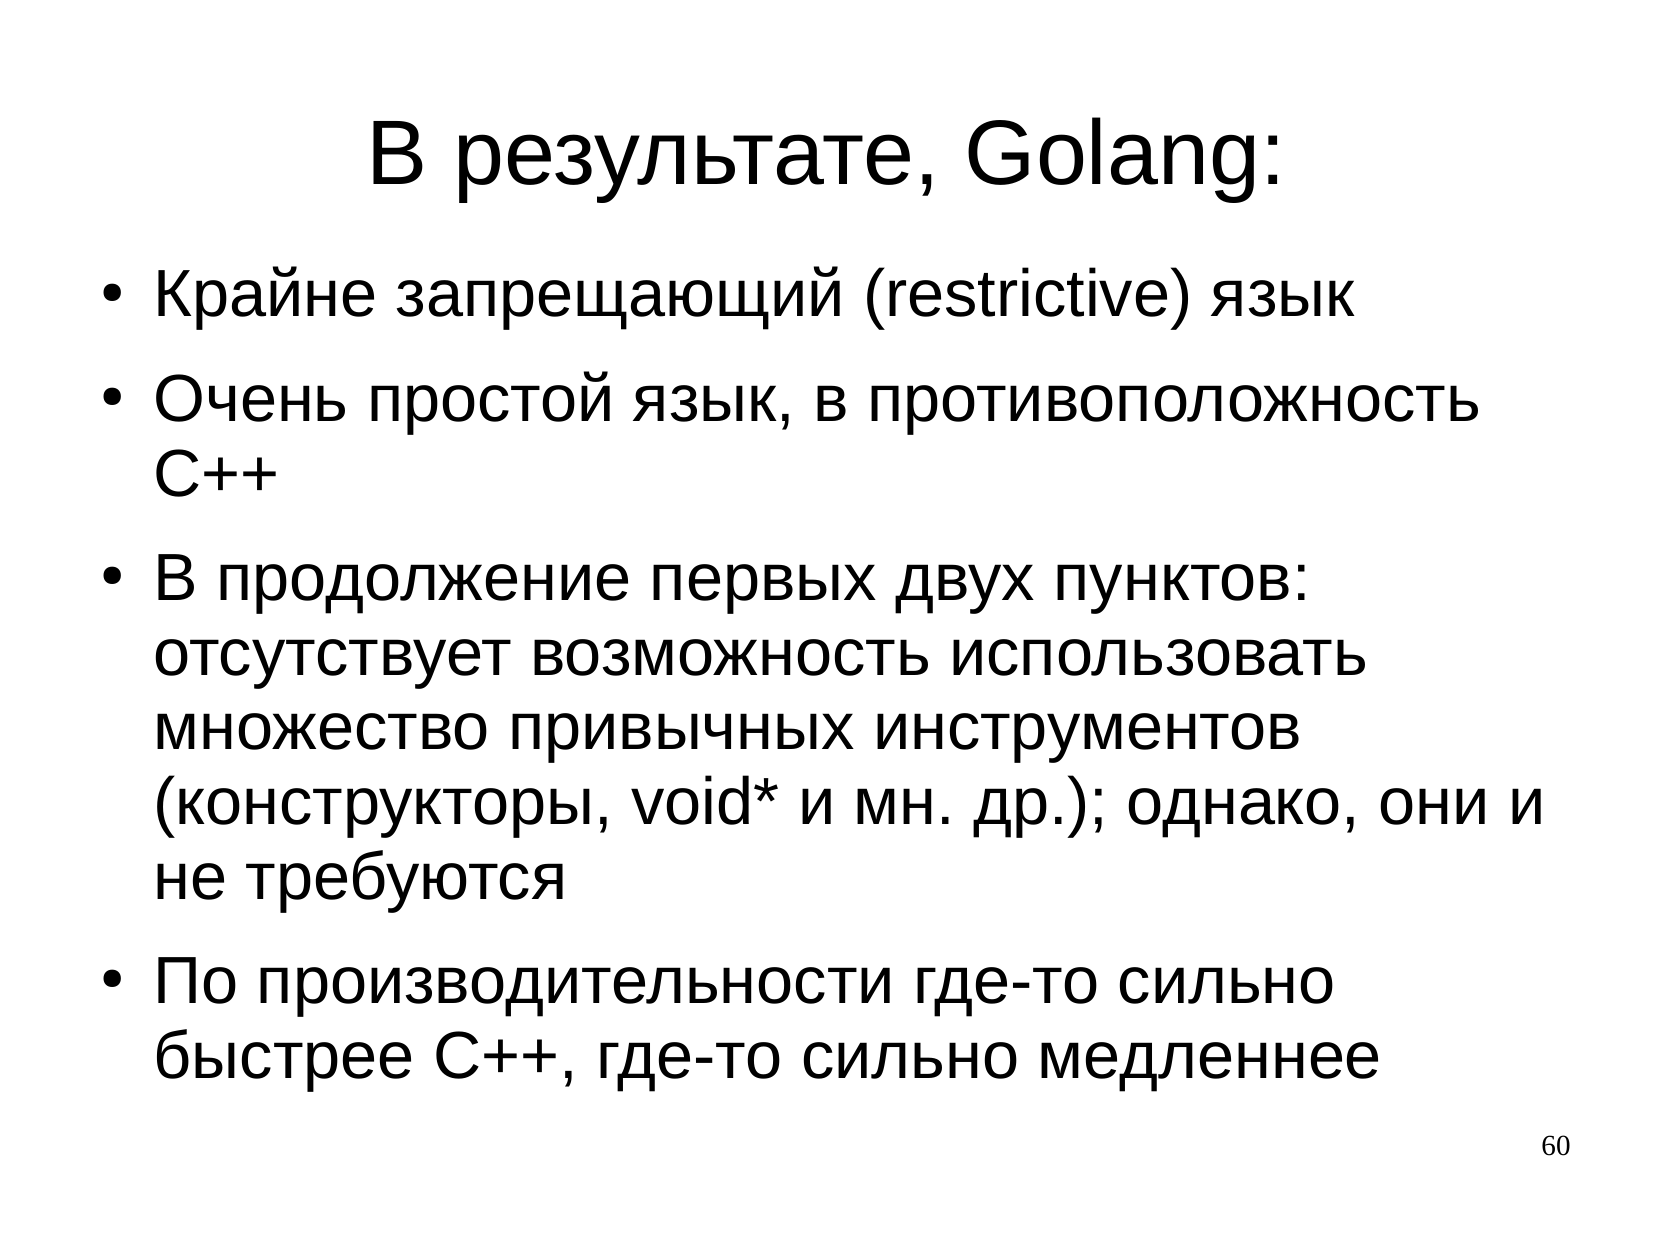

# В результате, Golang:
Крайне запрещающий (restrictive) язык
Очень простой язык, в противоположность
C++
В продолжение первых двух пунктов: отсутствует возможность использовать множество привычных инструментов (конструкторы, void* и мн. др.); однако, они и не требуются
По производительности где-то сильно быстрее C++, где-то сильно медленнее
60